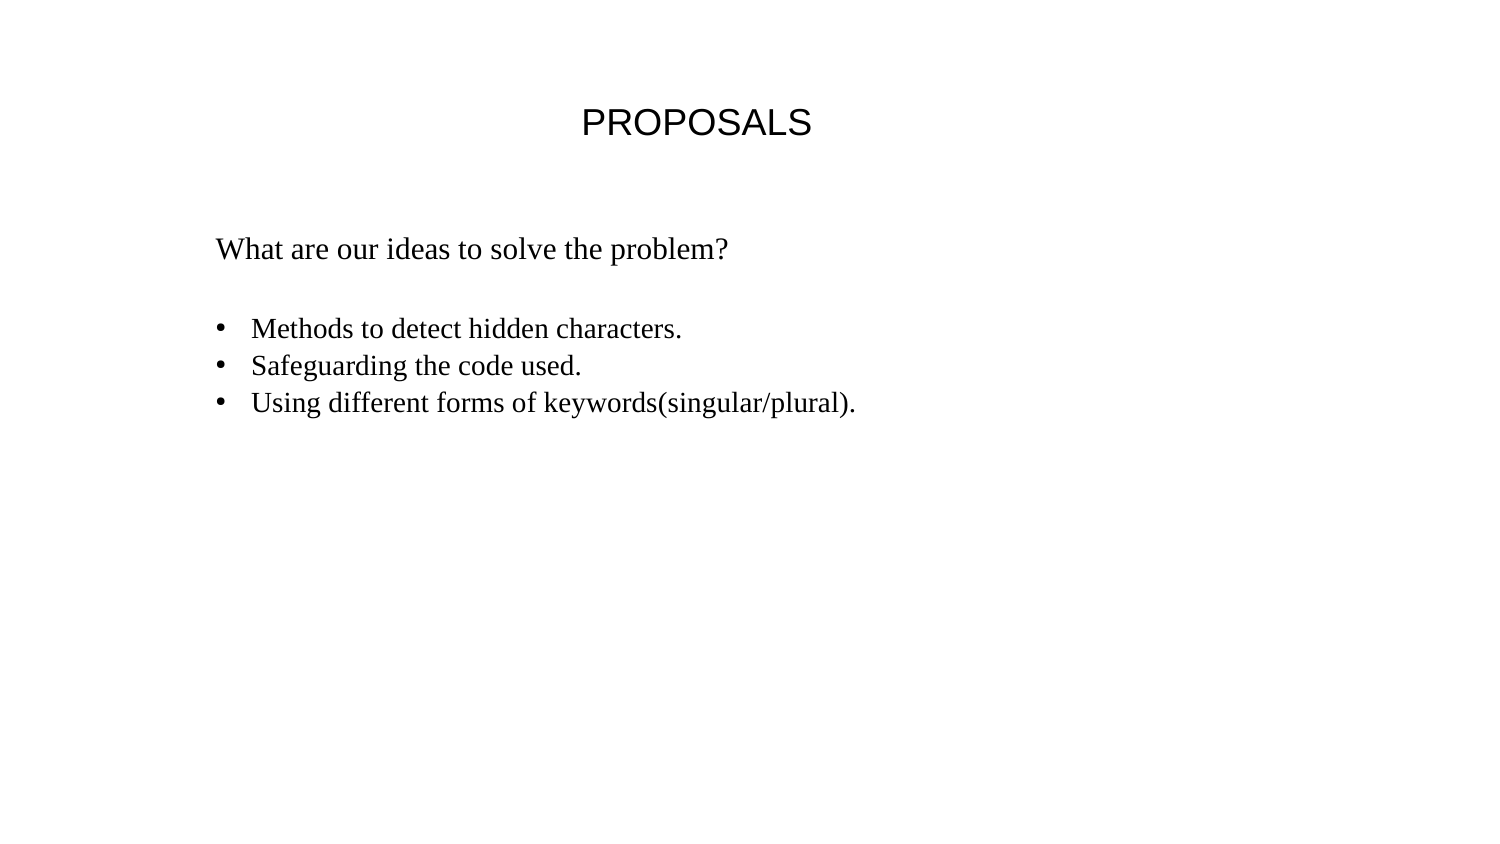

PROPOSALS
What are our ideas to solve the problem?
Methods to detect hidden characters.
Safeguarding the code used.
Using different forms of keywords(singular/plural).